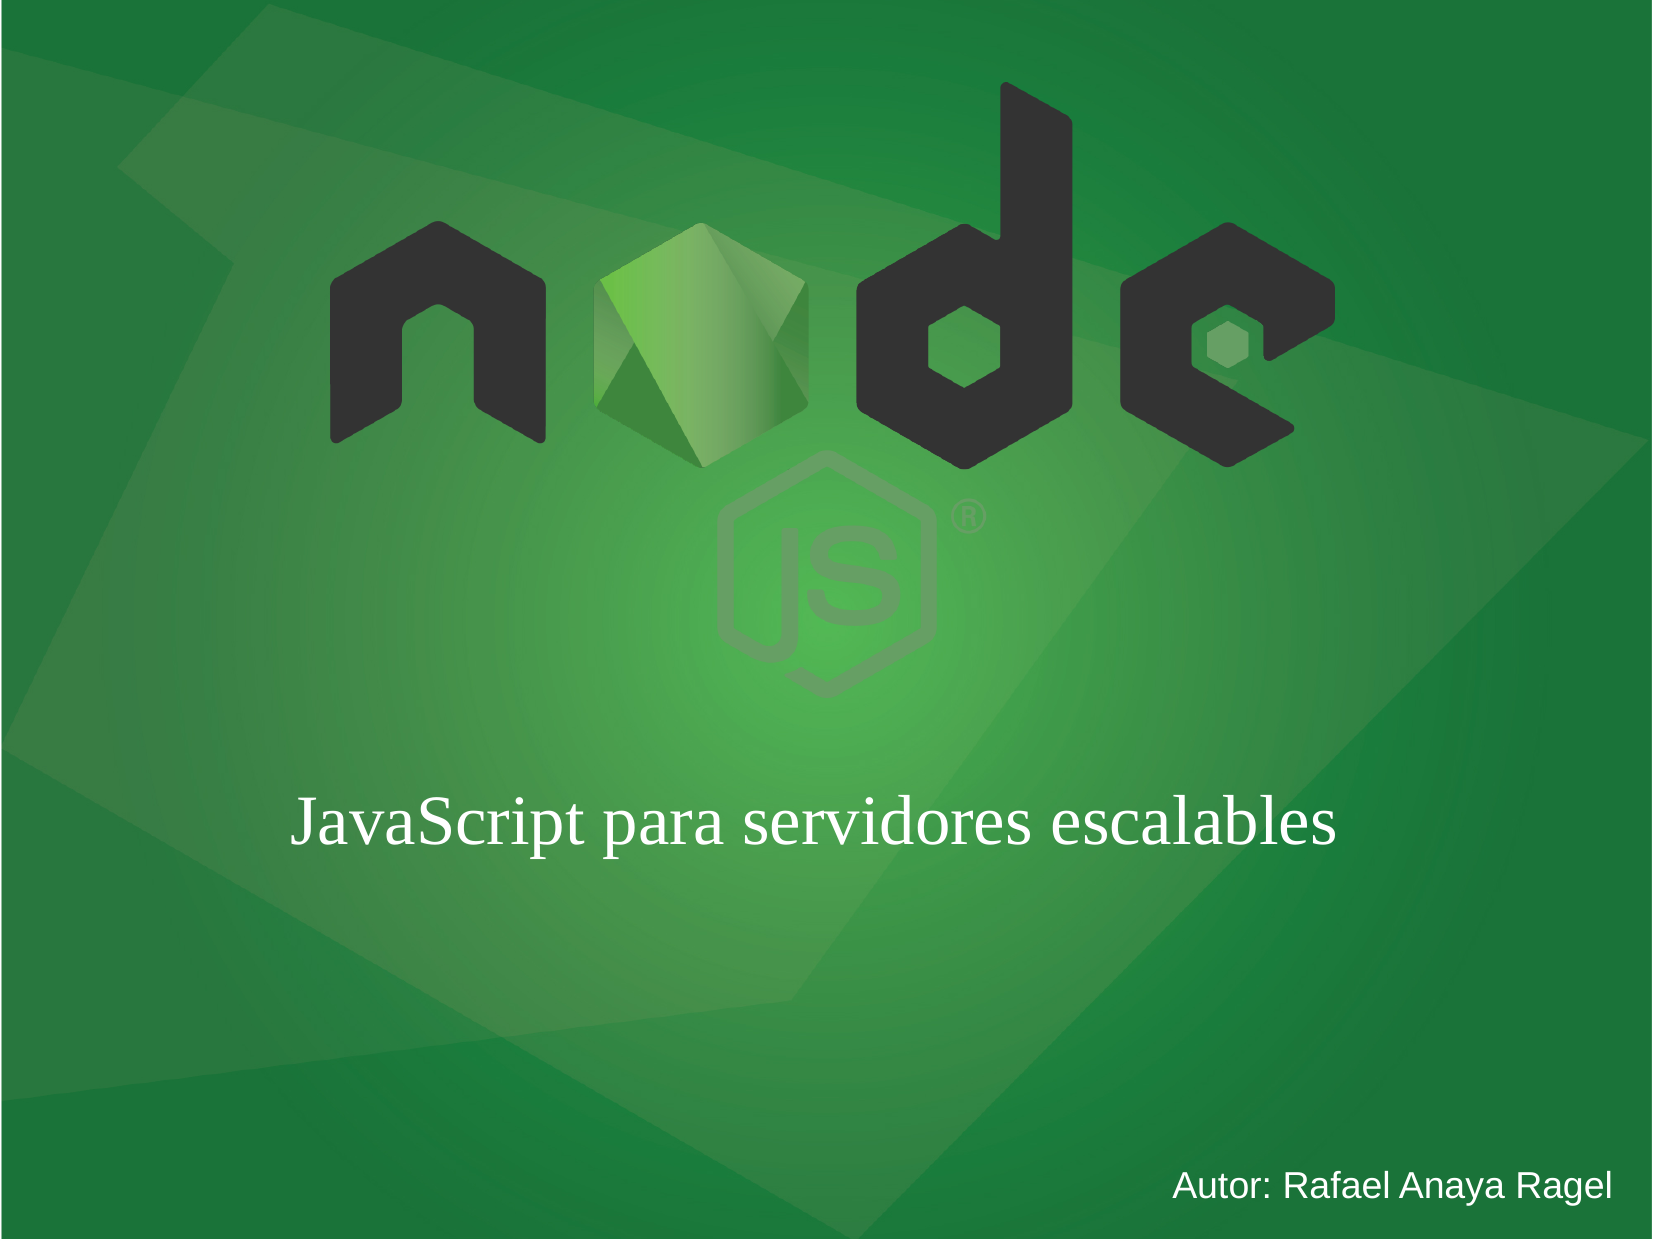

# JavaScript para servidores escalables
Autor: Rafael Anaya Ragel